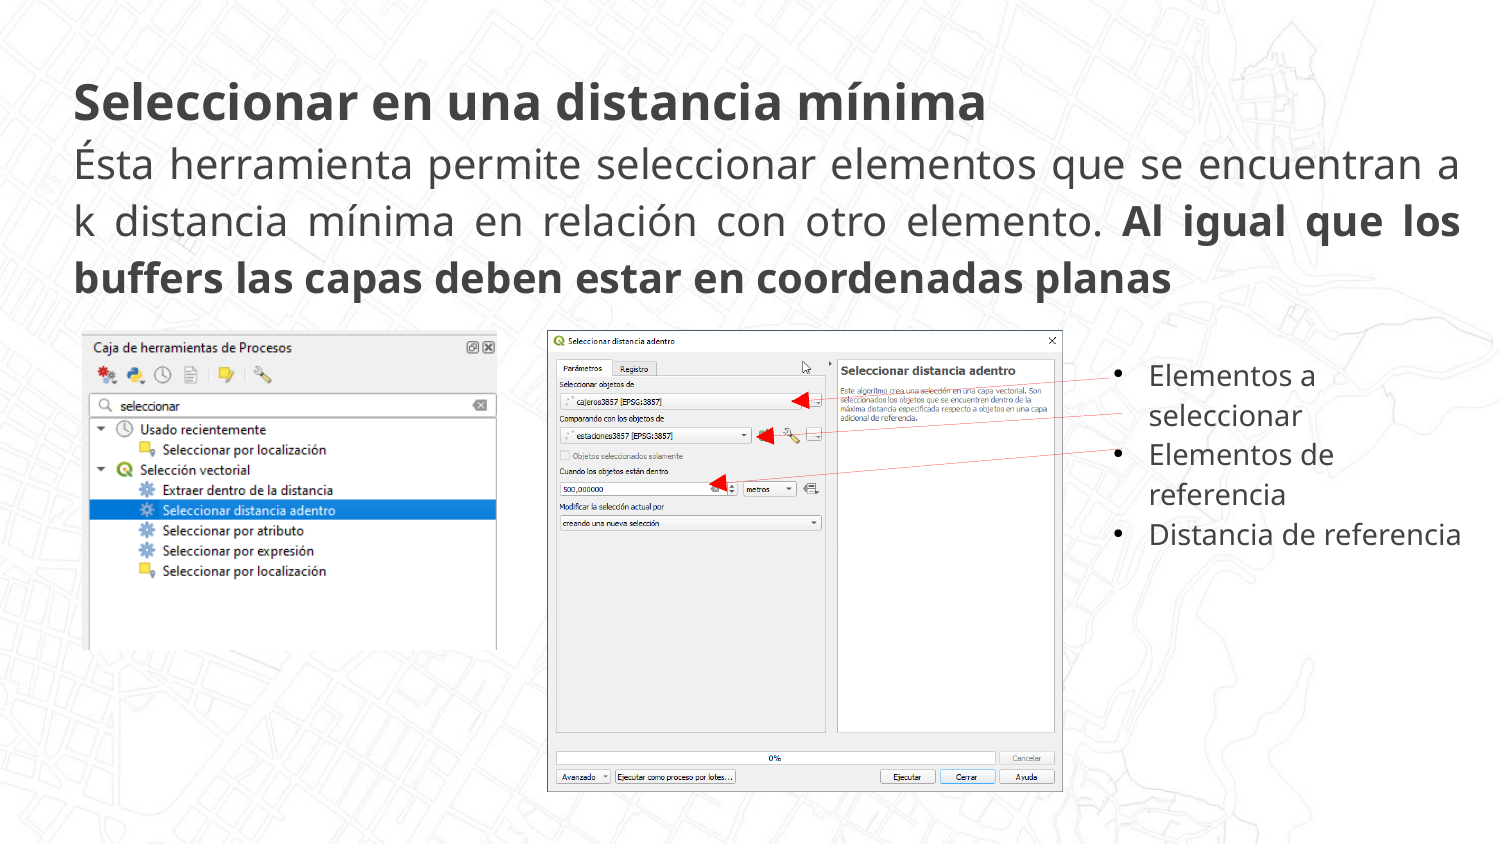

Seleccionar en una distancia mínima
Ésta herramienta permite seleccionar elementos que se encuentran a k distancia mínima en relación con otro elemento. Al igual que los buffers las capas deben estar en coordenadas planas
Elementos a seleccionar
Elementos de referencia
Distancia de referencia